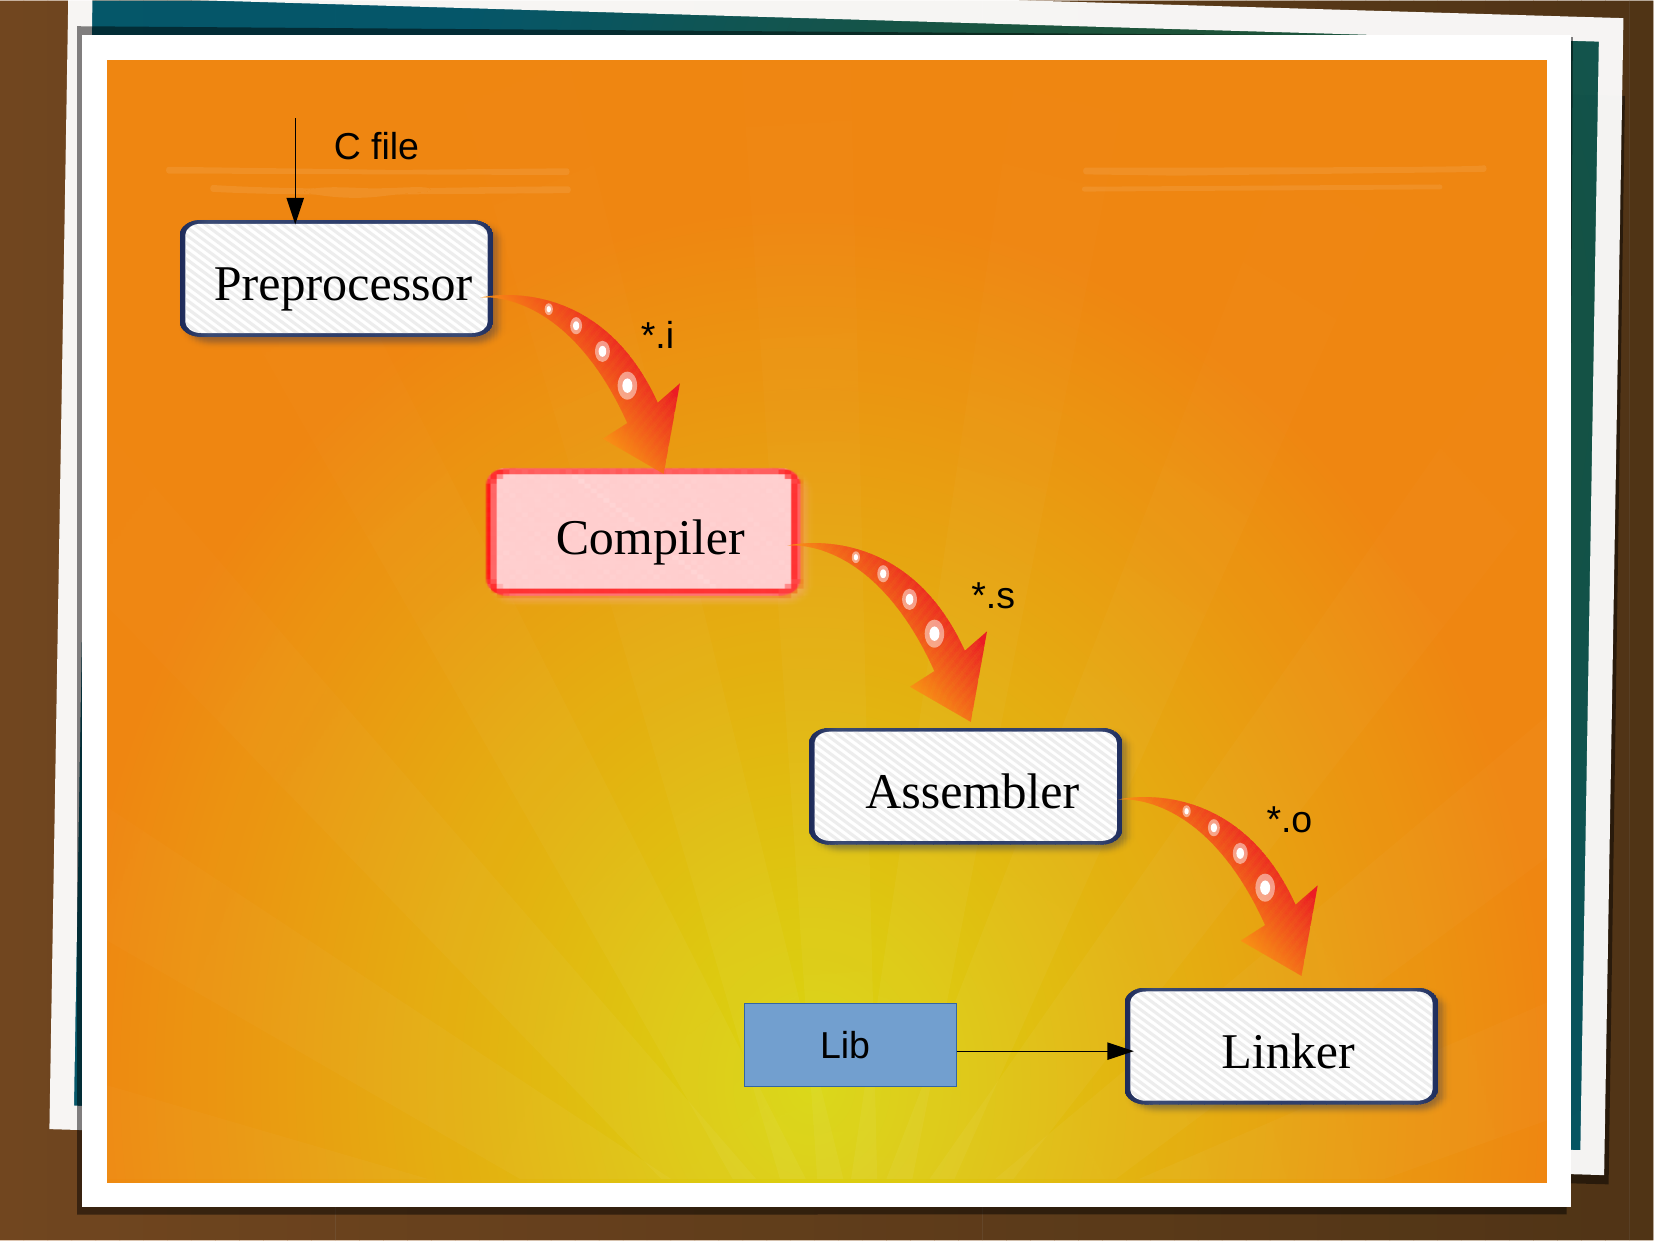

C file
Preprocessor
*.i
Compiler
*.s
Assembler
*.o
Linker
Lib